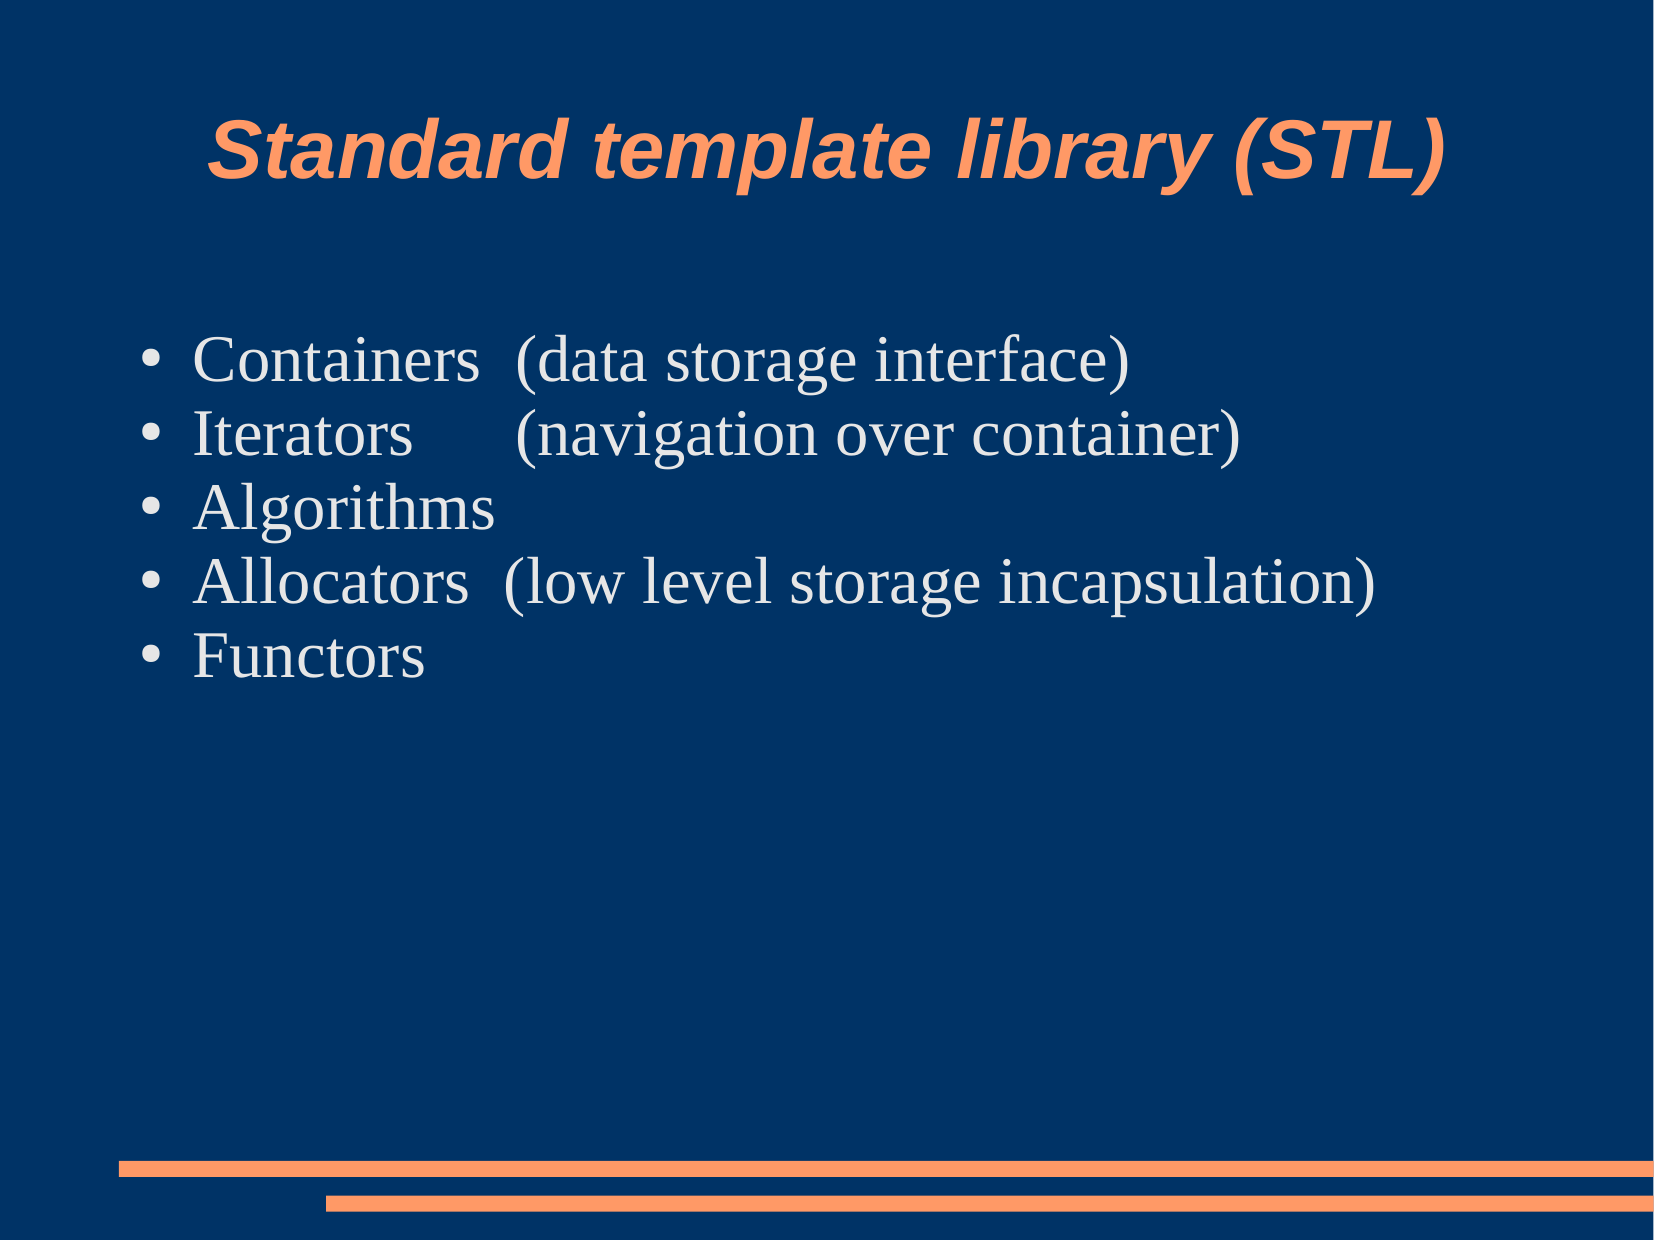

# Standard template library (STL)
Containers (data storage interface)
Iterators (navigation over container)
Algorithms
Allocators (low level storage incapsulation)
Functors